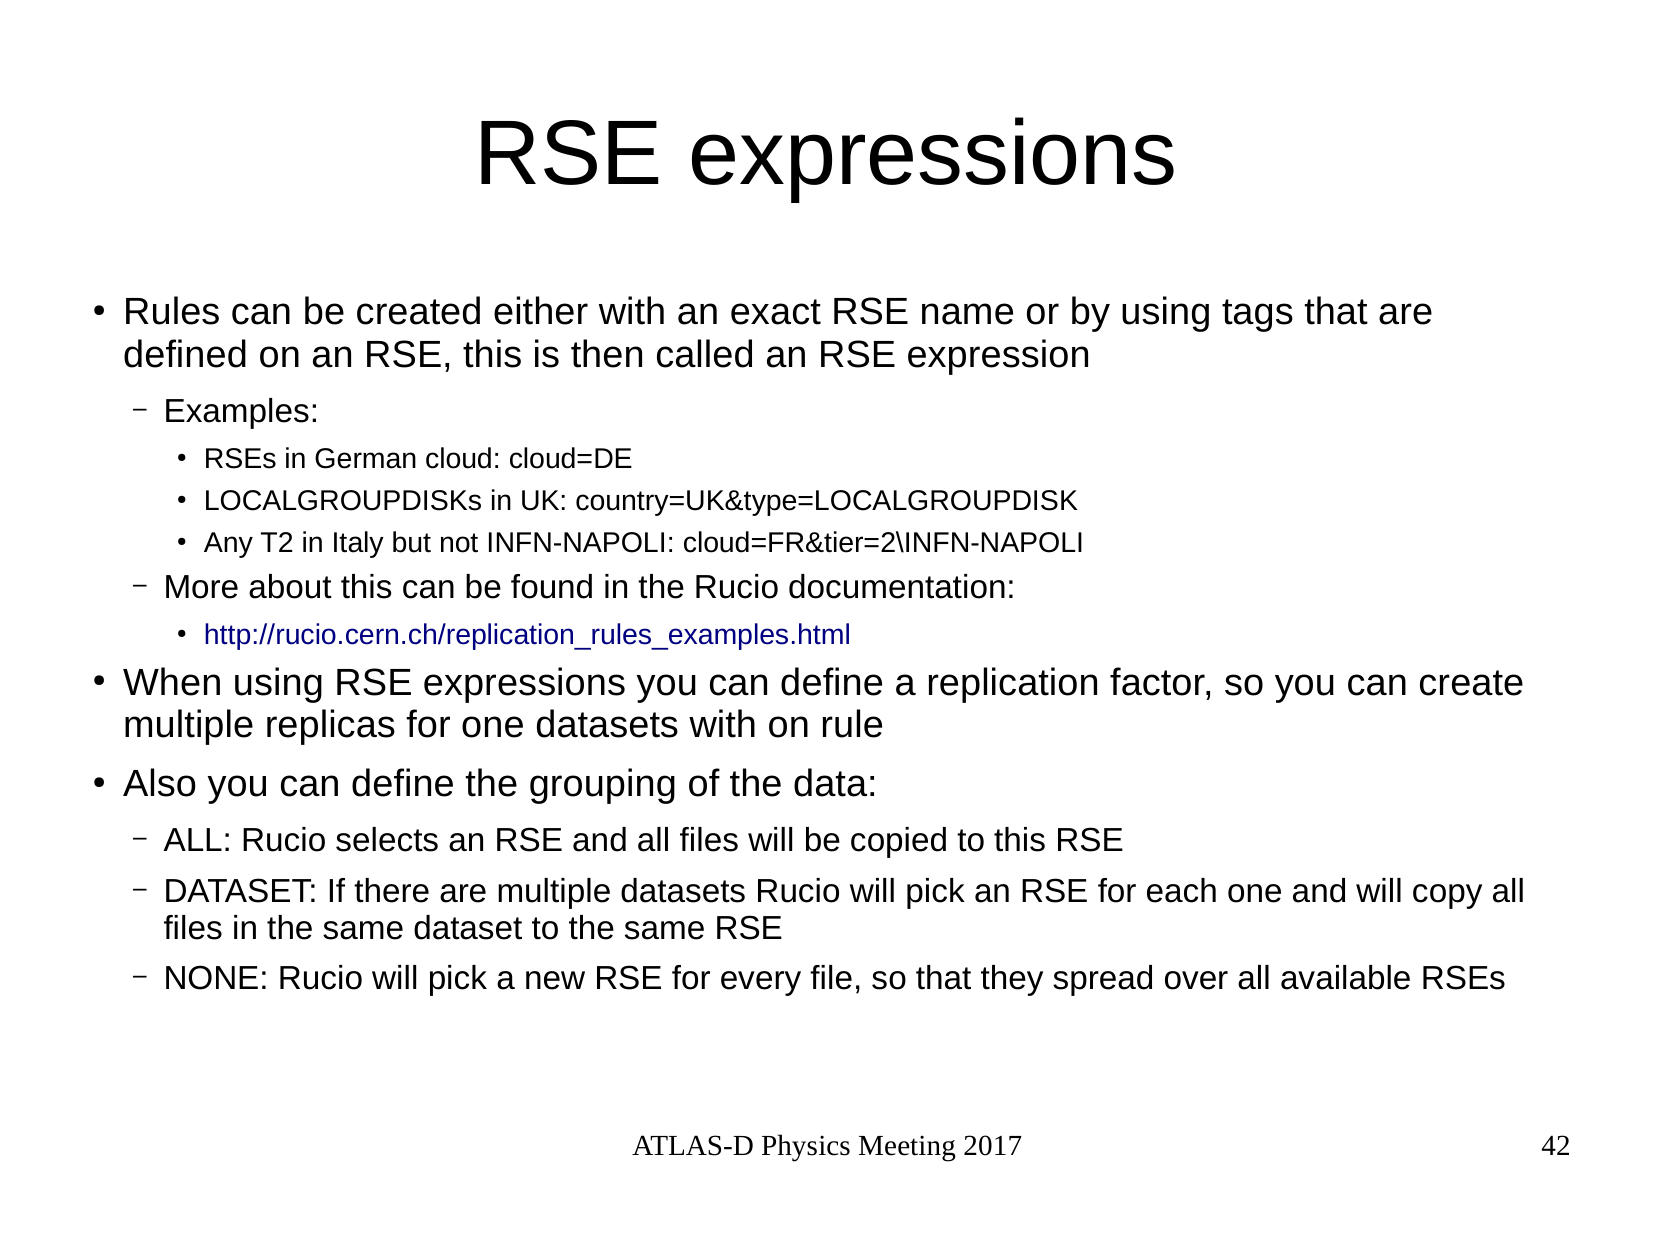

# RSE expressions
Rules can be created either with an exact RSE name or by using tags that are defined on an RSE, this is then called an RSE expression
Examples:
RSEs in German cloud: cloud=DE
LOCALGROUPDISKs in UK: country=UK&type=LOCALGROUPDISK
Any T2 in Italy but not INFN-NAPOLI: cloud=FR&tier=2\INFN-NAPOLI
More about this can be found in the Rucio documentation:
http://rucio.cern.ch/replication_rules_examples.html
When using RSE expressions you can define a replication factor, so you can create multiple replicas for one datasets with on rule
Also you can define the grouping of the data:
ALL: Rucio selects an RSE and all files will be copied to this RSE
DATASET: If there are multiple datasets Rucio will pick an RSE for each one and will copy all files in the same dataset to the same RSE
NONE: Rucio will pick a new RSE for every file, so that they spread over all available RSEs
ATLAS-D Physics Meeting 2017
42